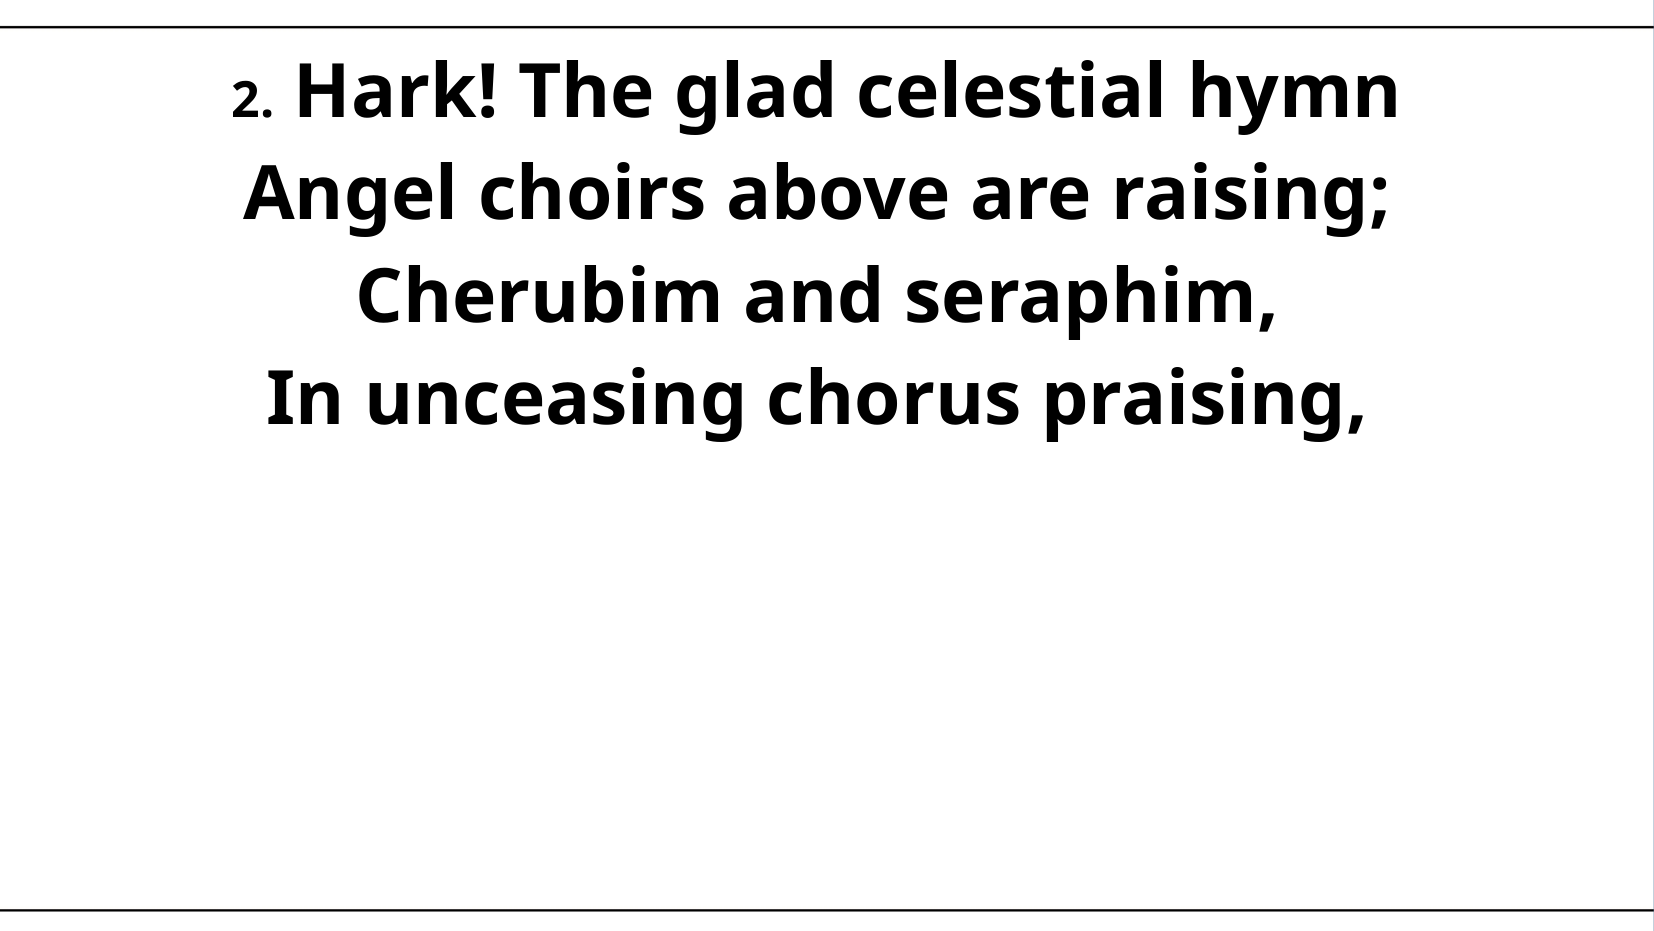

2. Hark! The glad celestial hymn
Angel choirs above are raising;
Cherubim and seraphim,
In unceasing chorus praising,